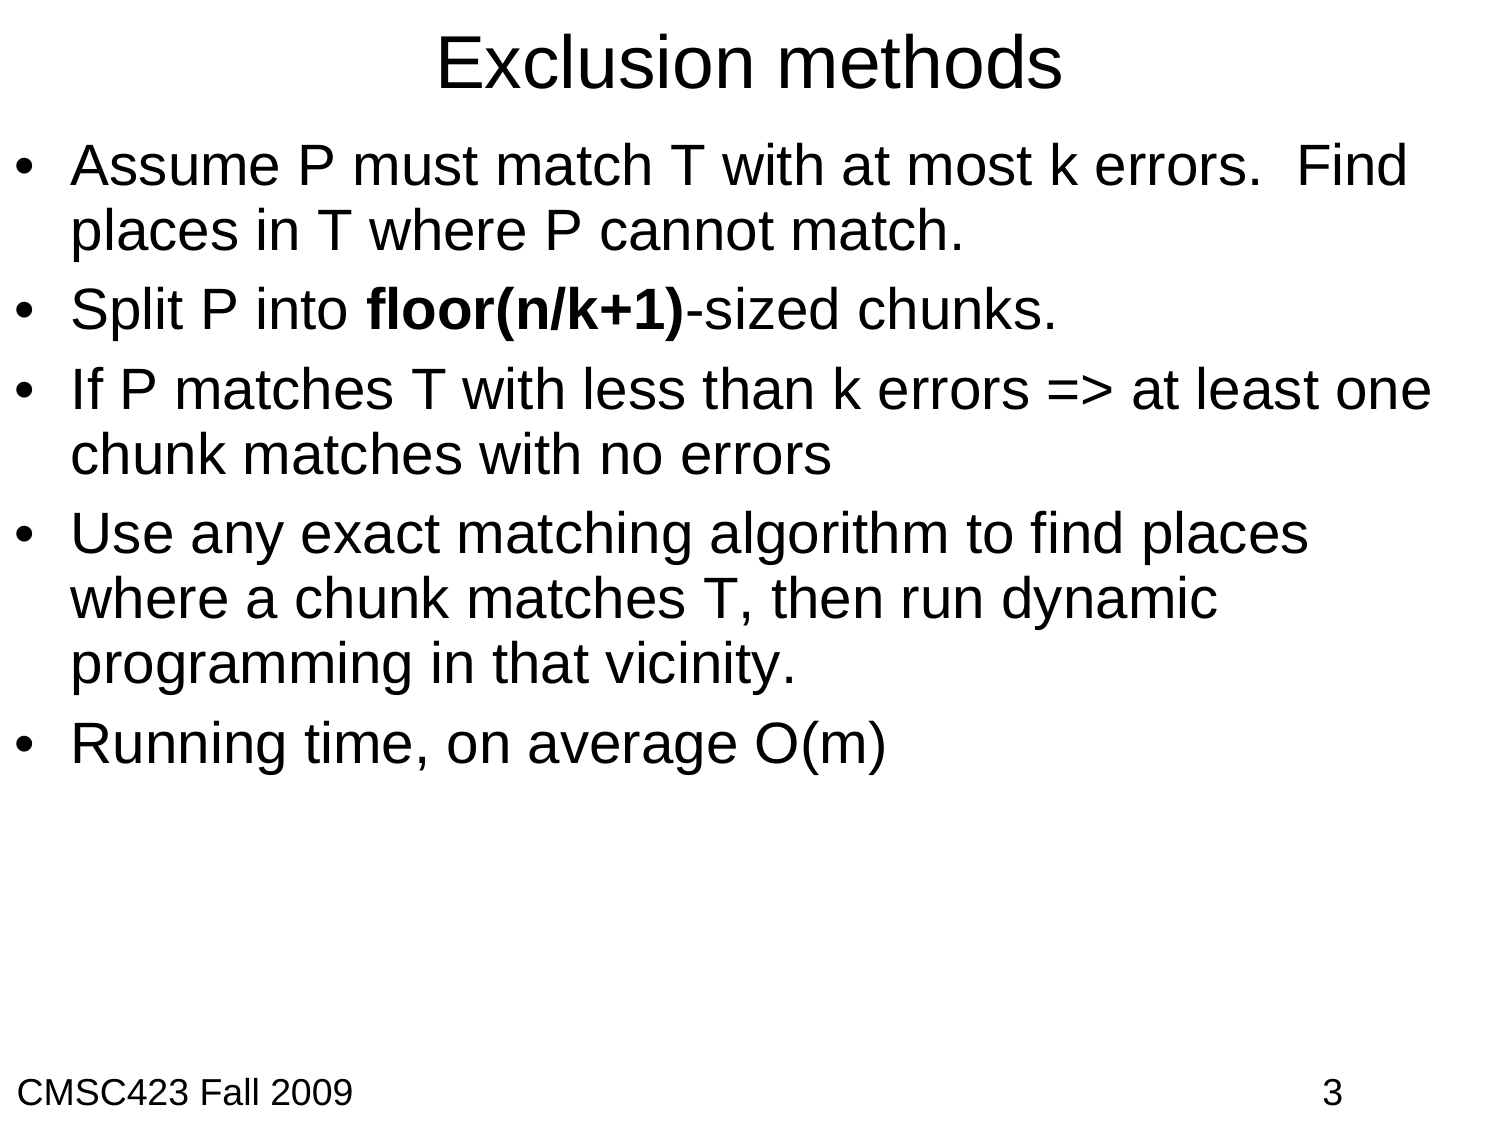

# Exclusion methods
Assume P must match T with at most k errors. Find places in T where P cannot match.
Split P into floor(n/k+1)-sized chunks.
If P matches T with less than k errors => at least one chunk matches with no errors
Use any exact matching algorithm to find places where a chunk matches T, then run dynamic programming in that vicinity.
Running time, on average O(m)
CMSC423 Fall 2009
3